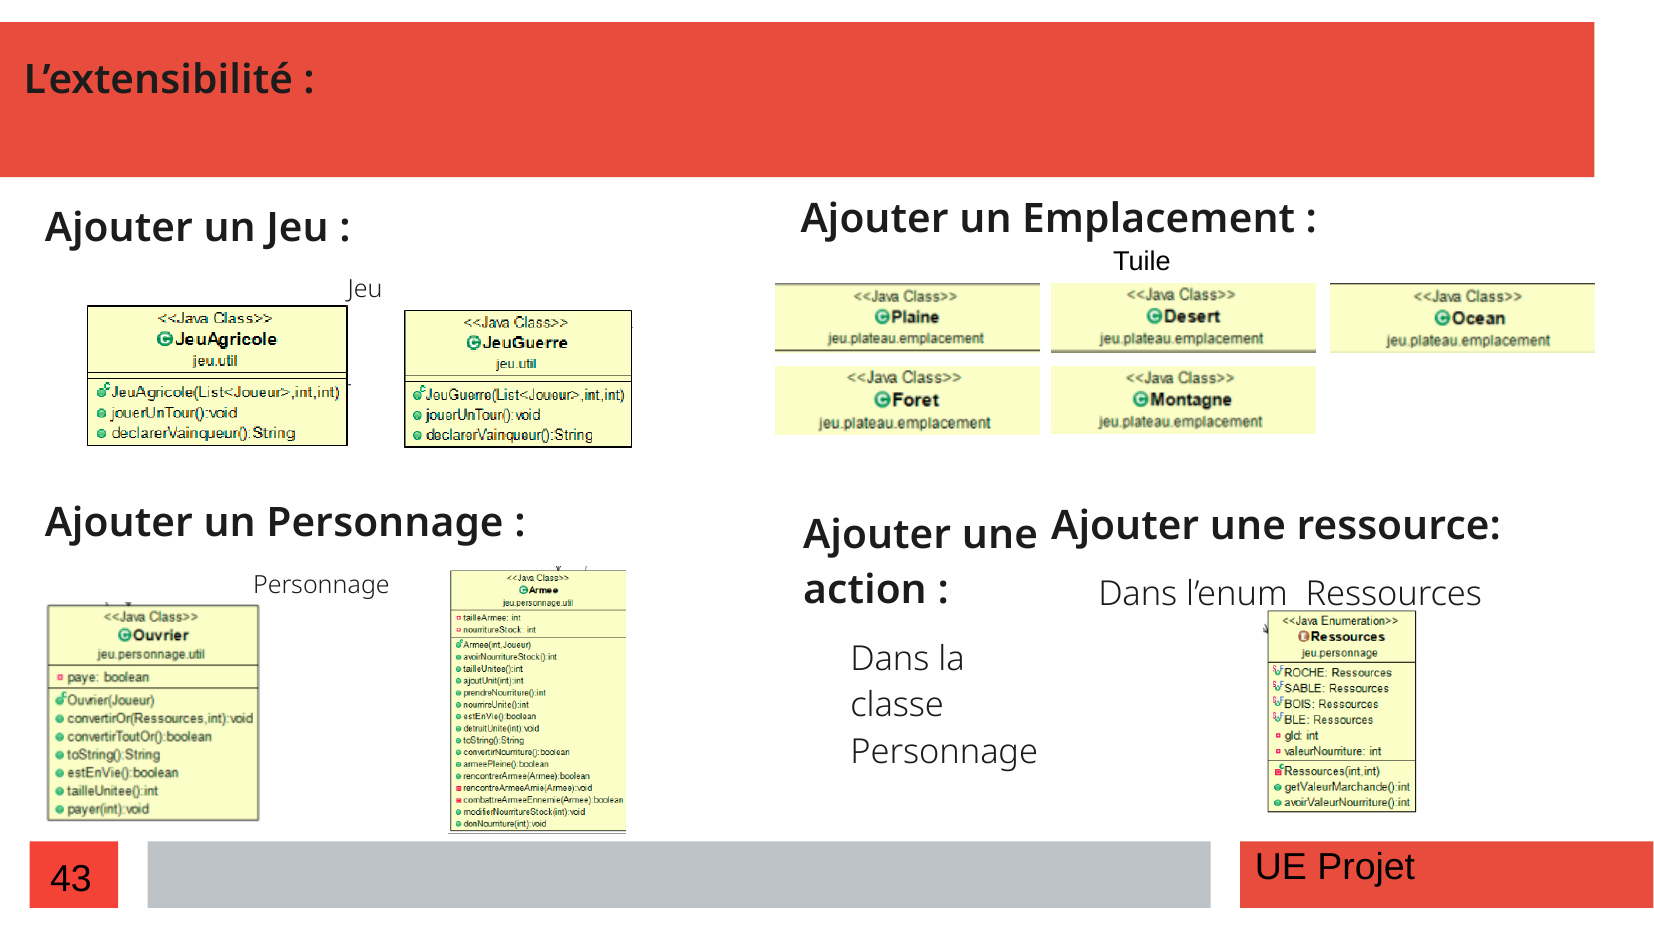

# L’extensibilité :
Ajouter un Emplacement :
Ajouter un Jeu :
 Jeu
Tuile
Ajouter un Personnage :
 Personnage
Ajouter une ressource:
Dans l’enum Ressources
Ajouter une action :
Dans la classe Personnage
UE Projet
43